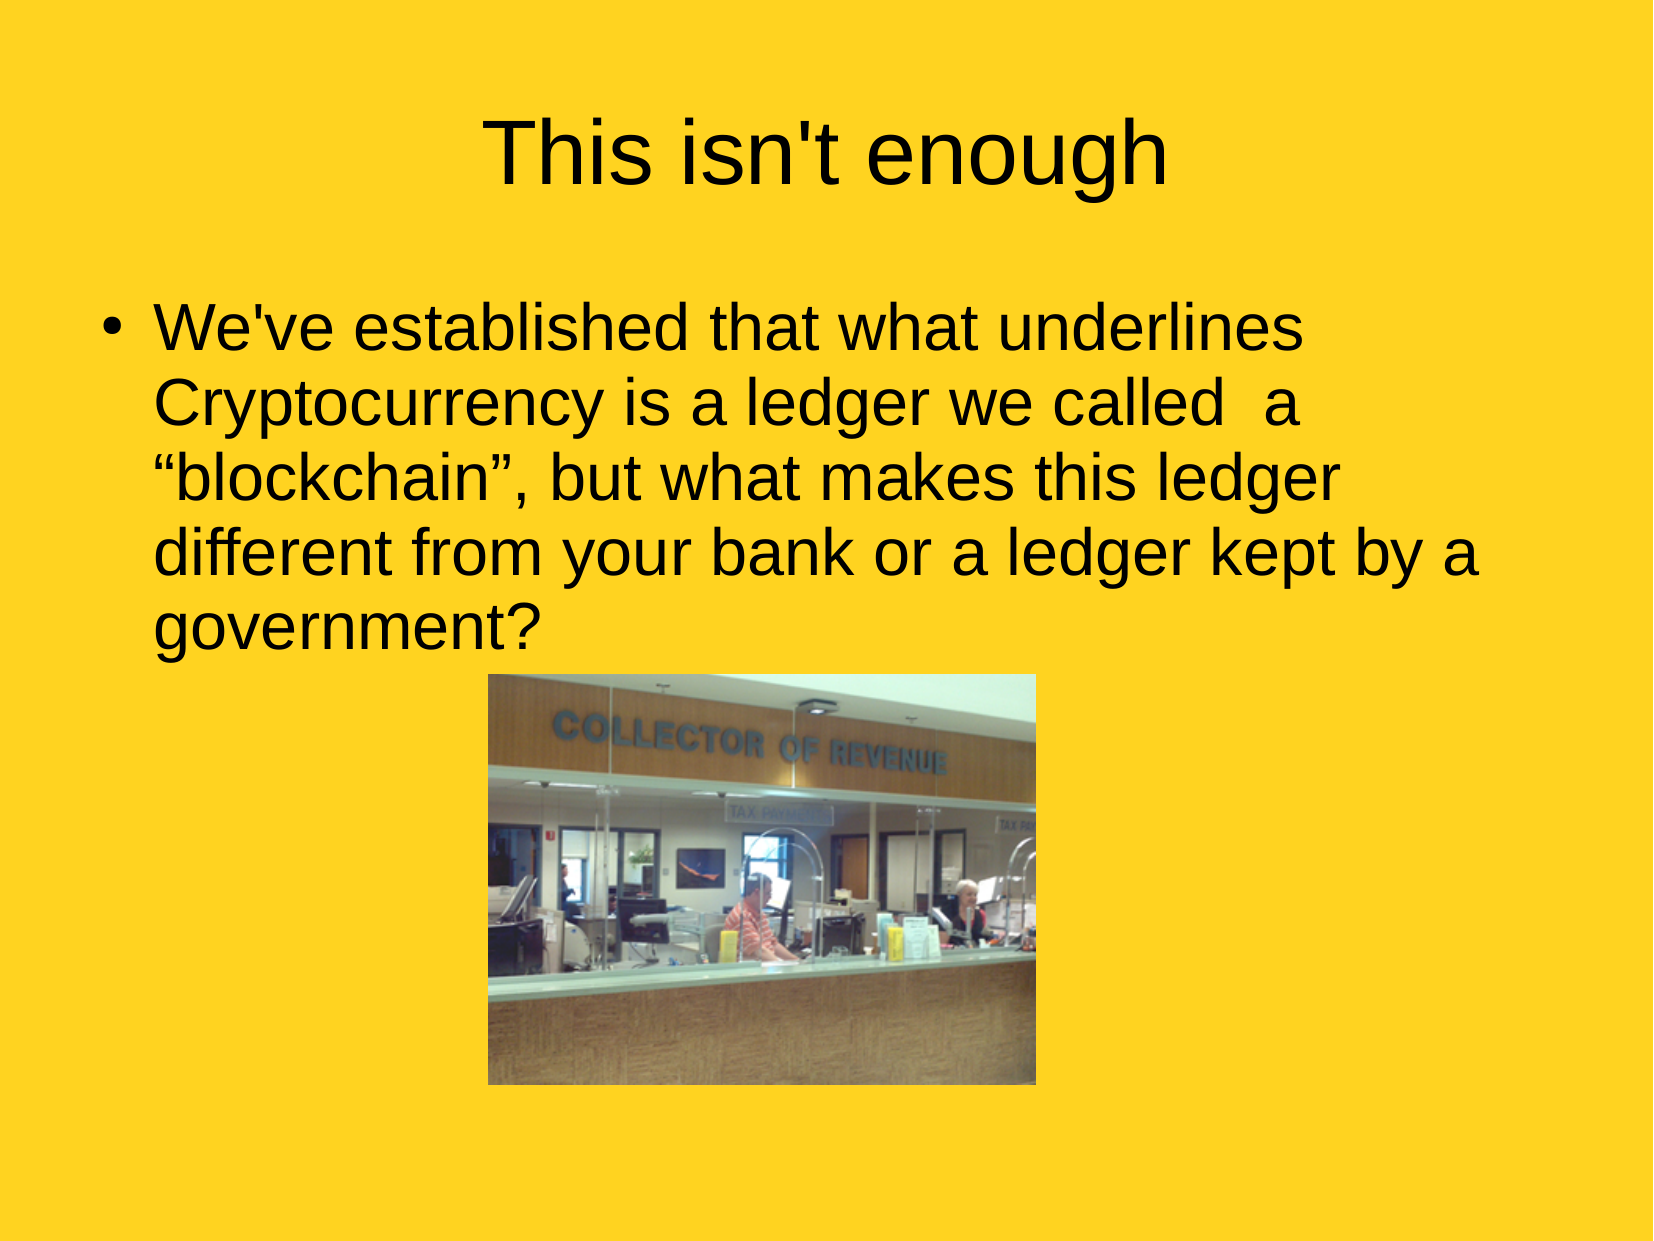

# This isn't enough
We've established that what underlines Cryptocurrency is a ledger we called a “blockchain”, but what makes this ledger different from your bank or a ledger kept by a government?